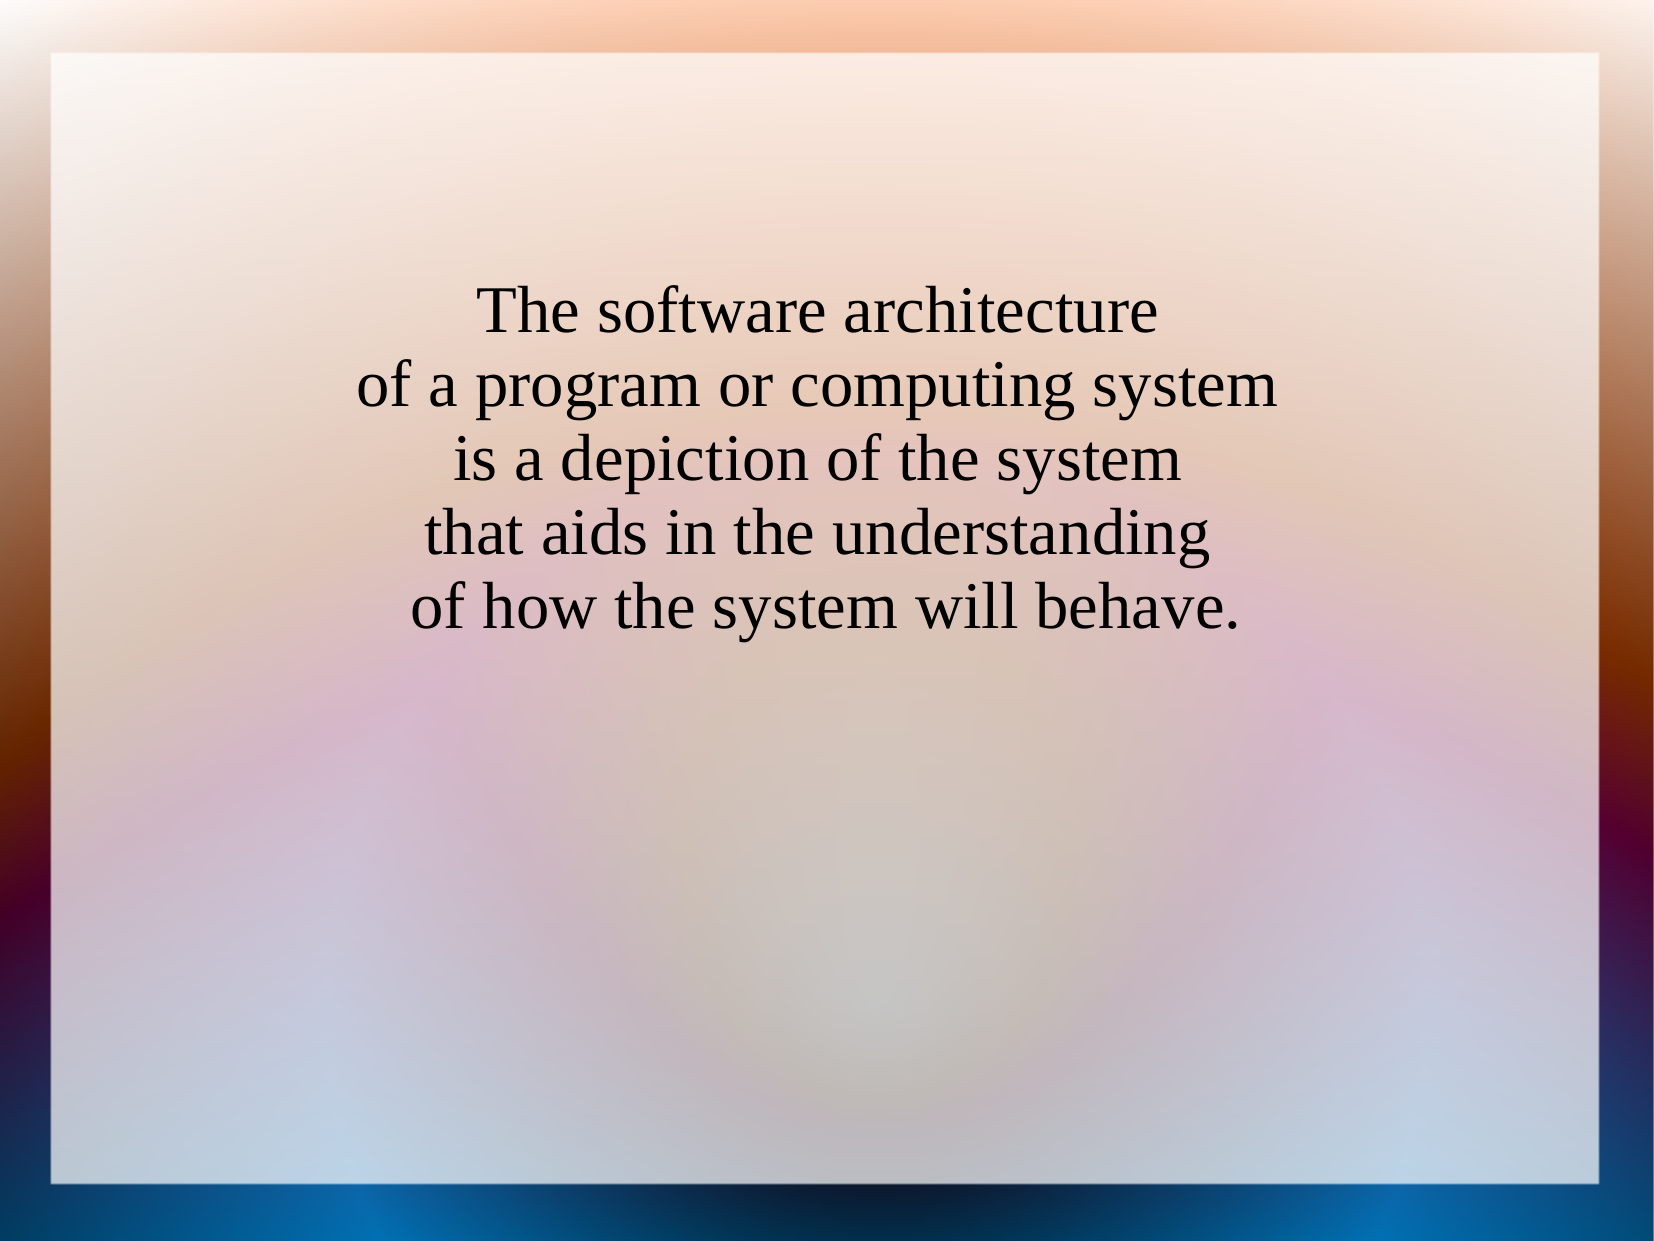

# The software architecture
of a program or computing system
is a depiction of the system
that aids in the understanding
of how the system will behave.